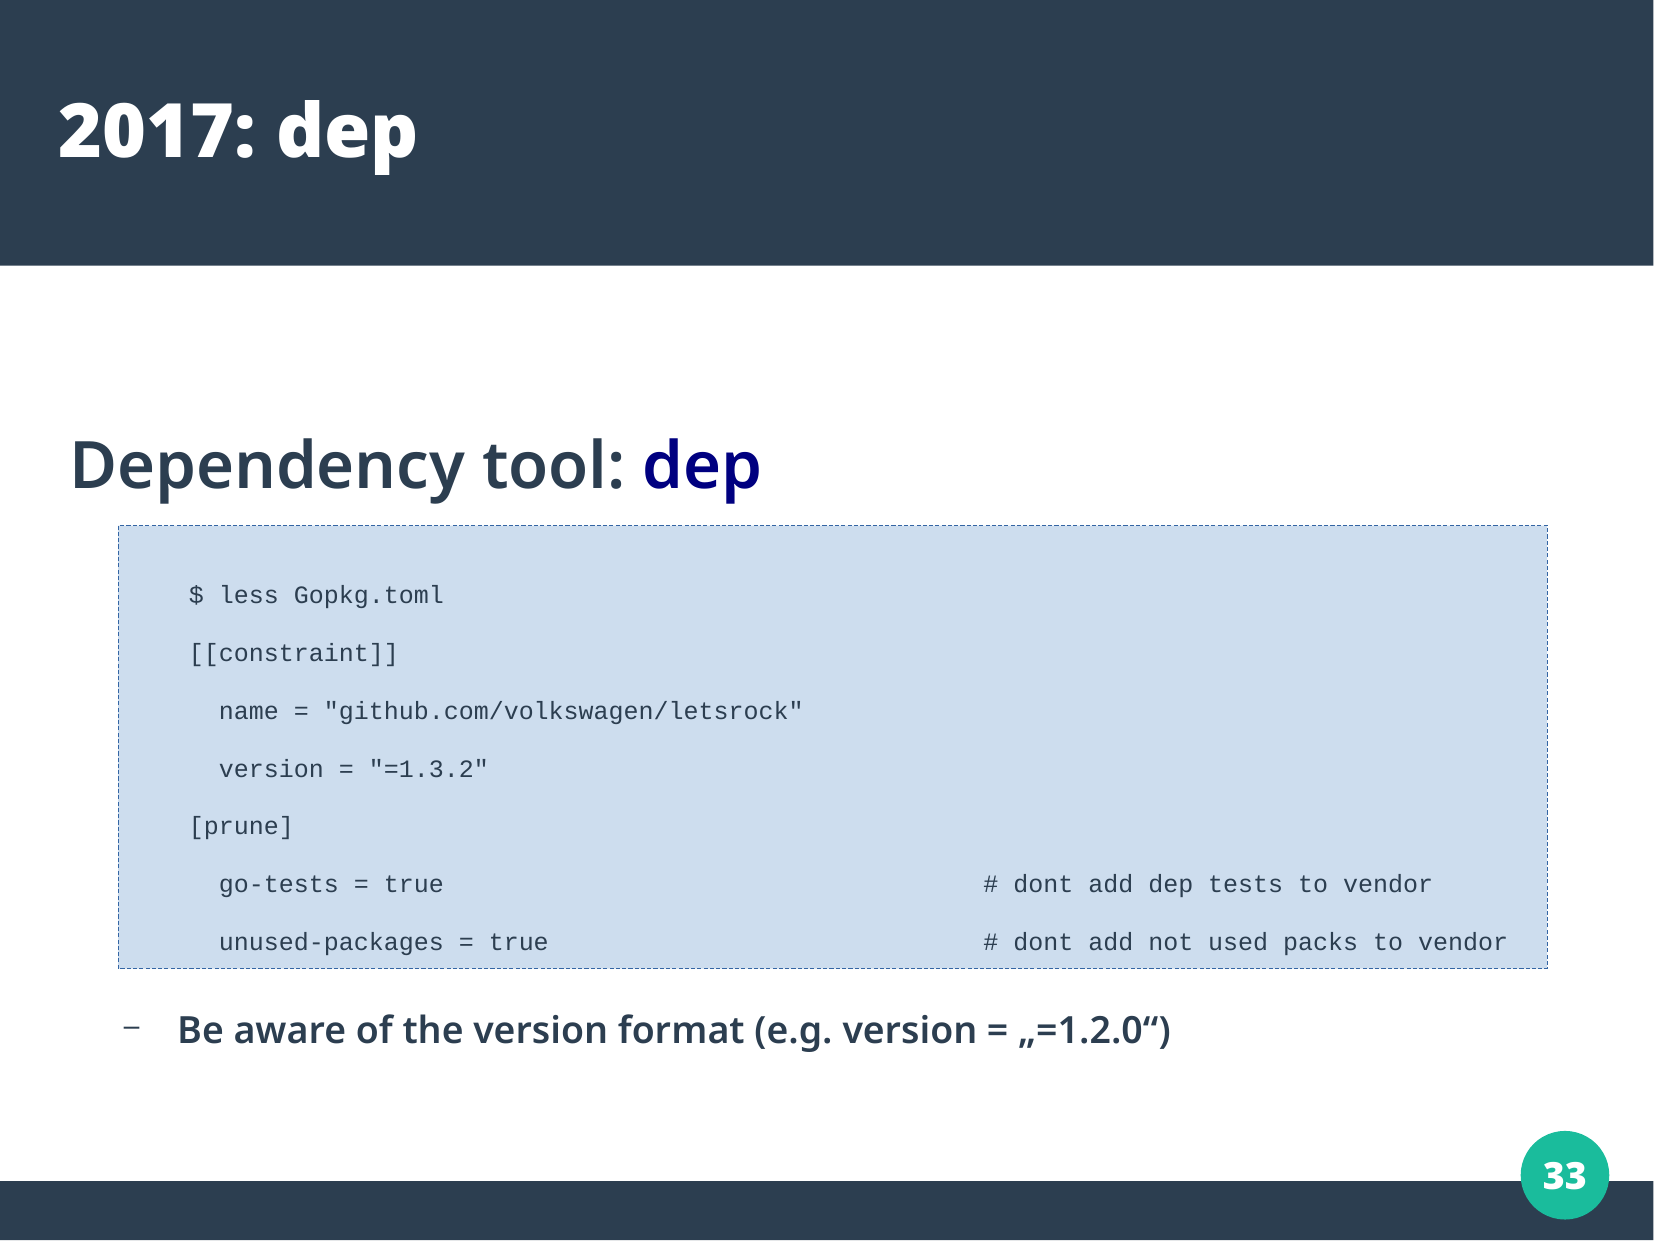

# 2017: dep
Dependency tool: dep
$ less Gopkg.toml
[[constraint]]
 name = "github.com/volkswagen/letsrock"
 version = "=1.3.2"
[prune]
 go-tests = true # dont add dep tests to vendor
 unused-packages = true # dont add not used packs to vendor
Be aware of the version format (e.g. version = „=1.2.0“)
33